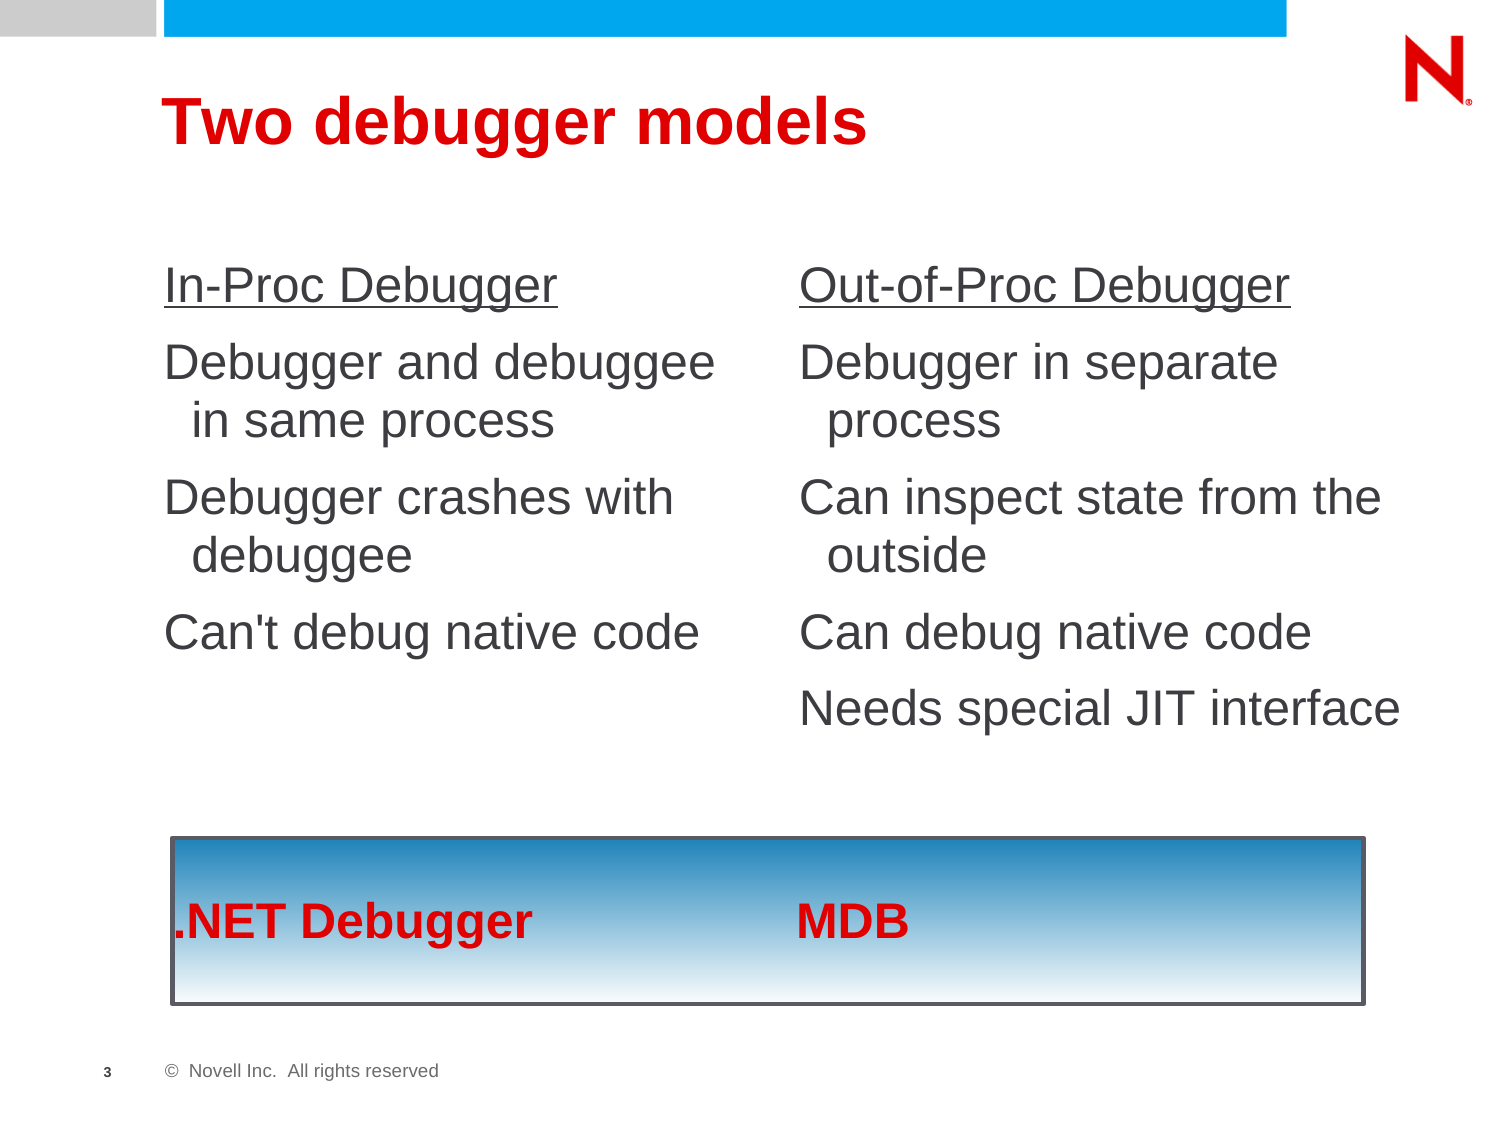

# Two debugger models
In-Proc Debugger
Debugger and debuggee in same process
Debugger crashes with debuggee
Can't debug native code
Out-of-Proc Debugger
Debugger in separate process
Can inspect state from the outside
Can debug native code
Needs special JIT interface
.NET Debugger	MDB